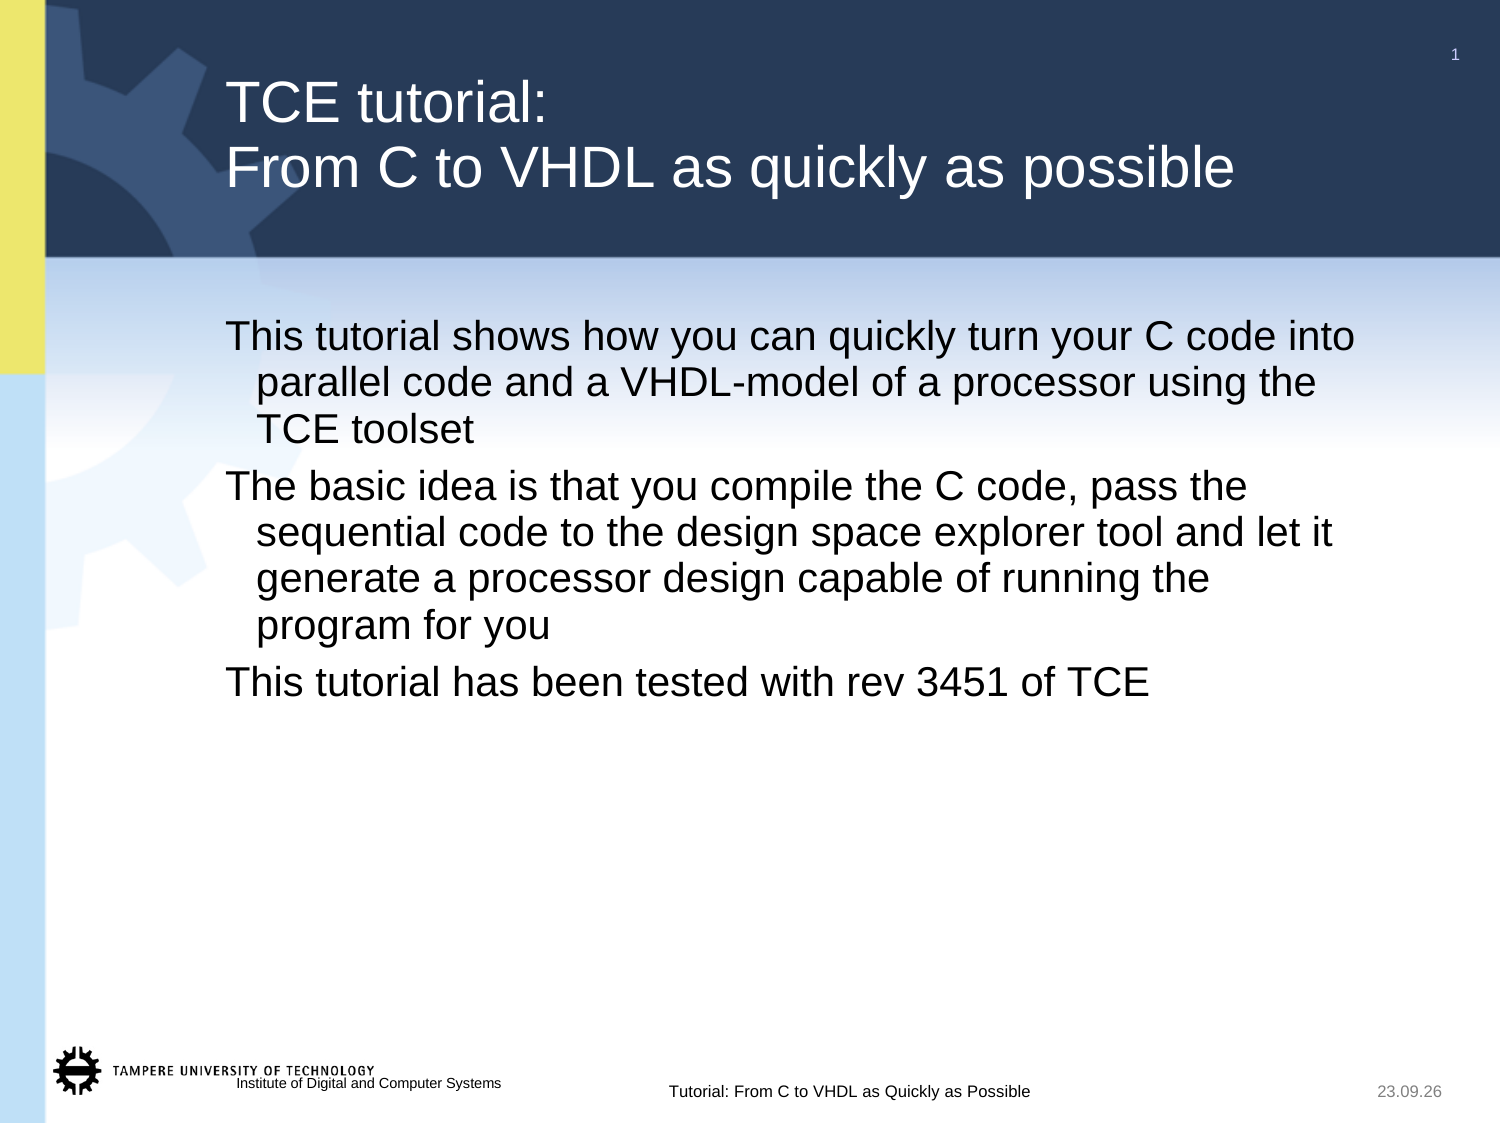

1
# TCE tutorial: From C to VHDL as quickly as possible
This tutorial shows how you can quickly turn your C code into parallel code and a VHDL-model of a processor using the TCE toolset
The basic idea is that you compile the C code, pass the sequential code to the design space explorer tool and let it generate a processor design capable of running the program for you
This tutorial has been tested with rev 3451 of TCE